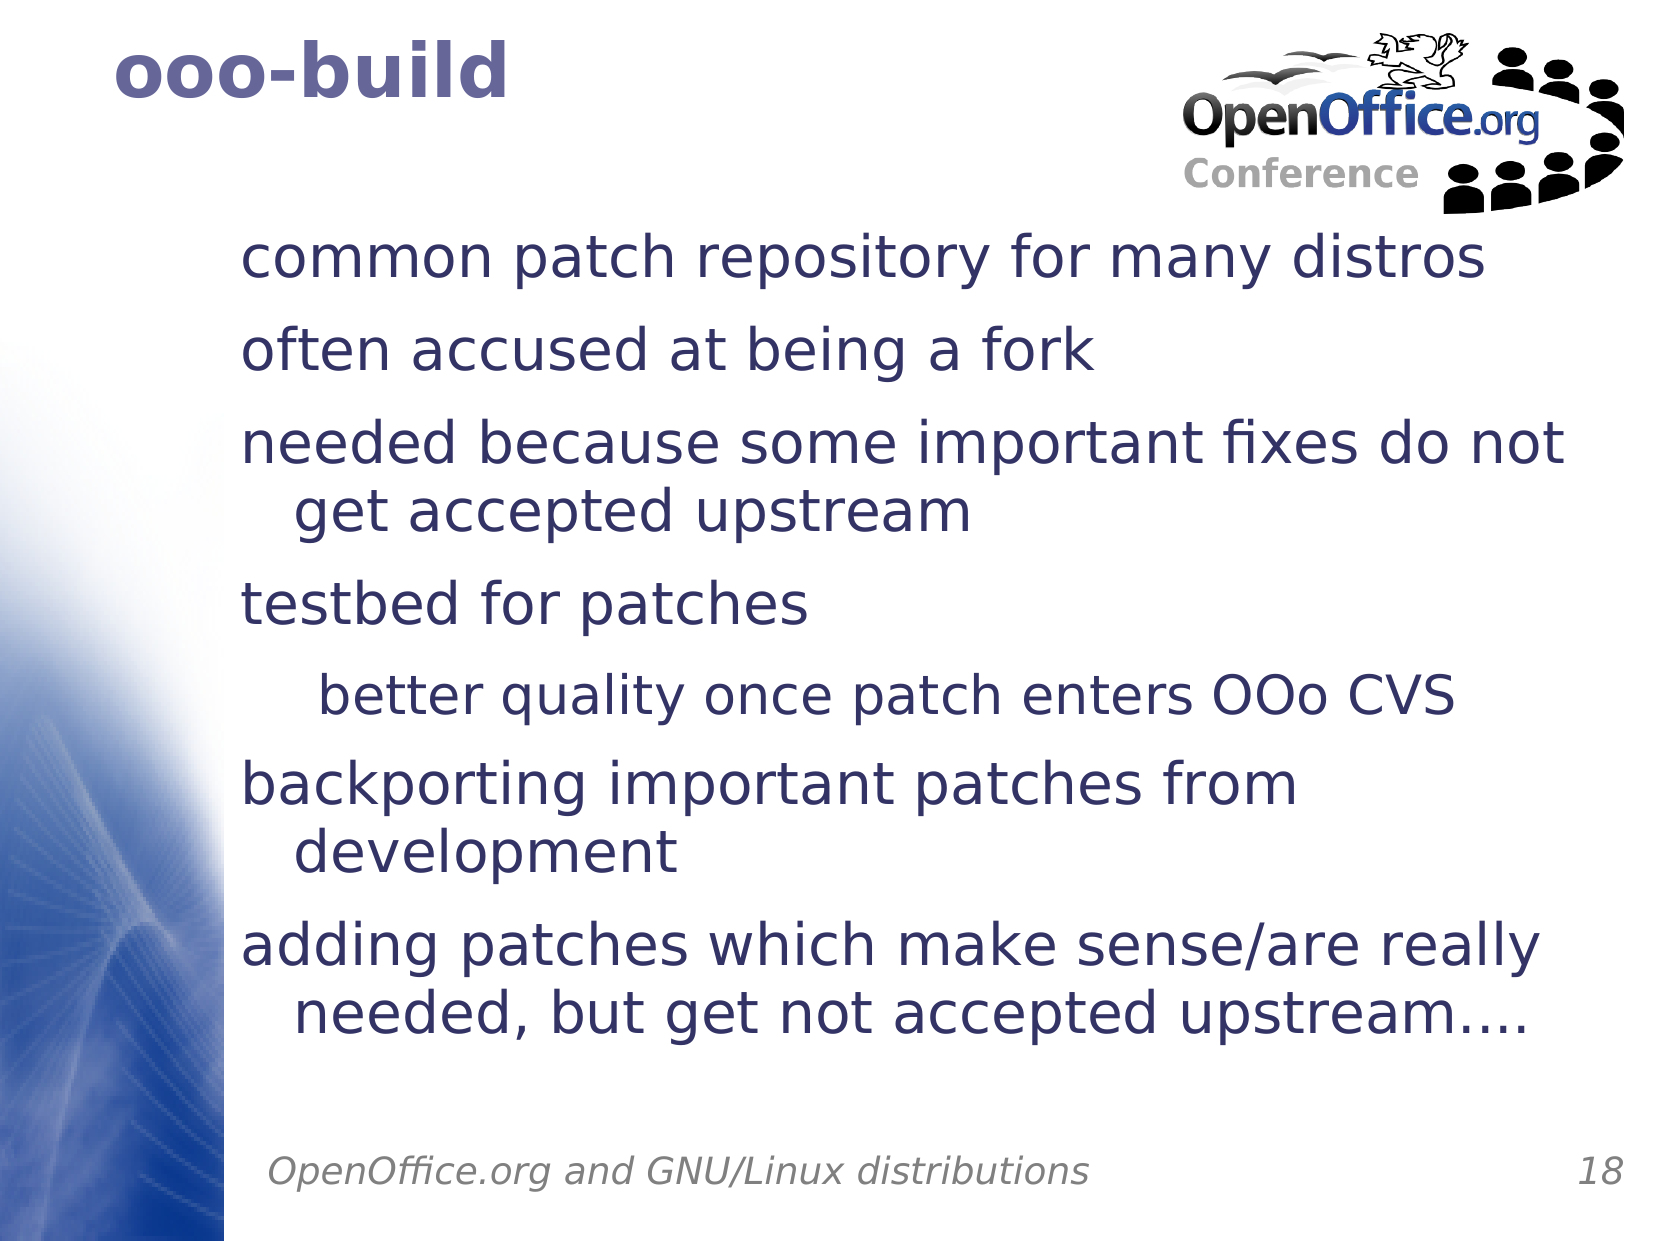

# ooo-build
common patch repository for many distros
often accused at being a fork
needed because some important fixes do not get accepted upstream
testbed for patches
better quality once patch enters OOo CVS
backporting important patches from development
adding patches which make sense/are really needed, but get not accepted upstream....